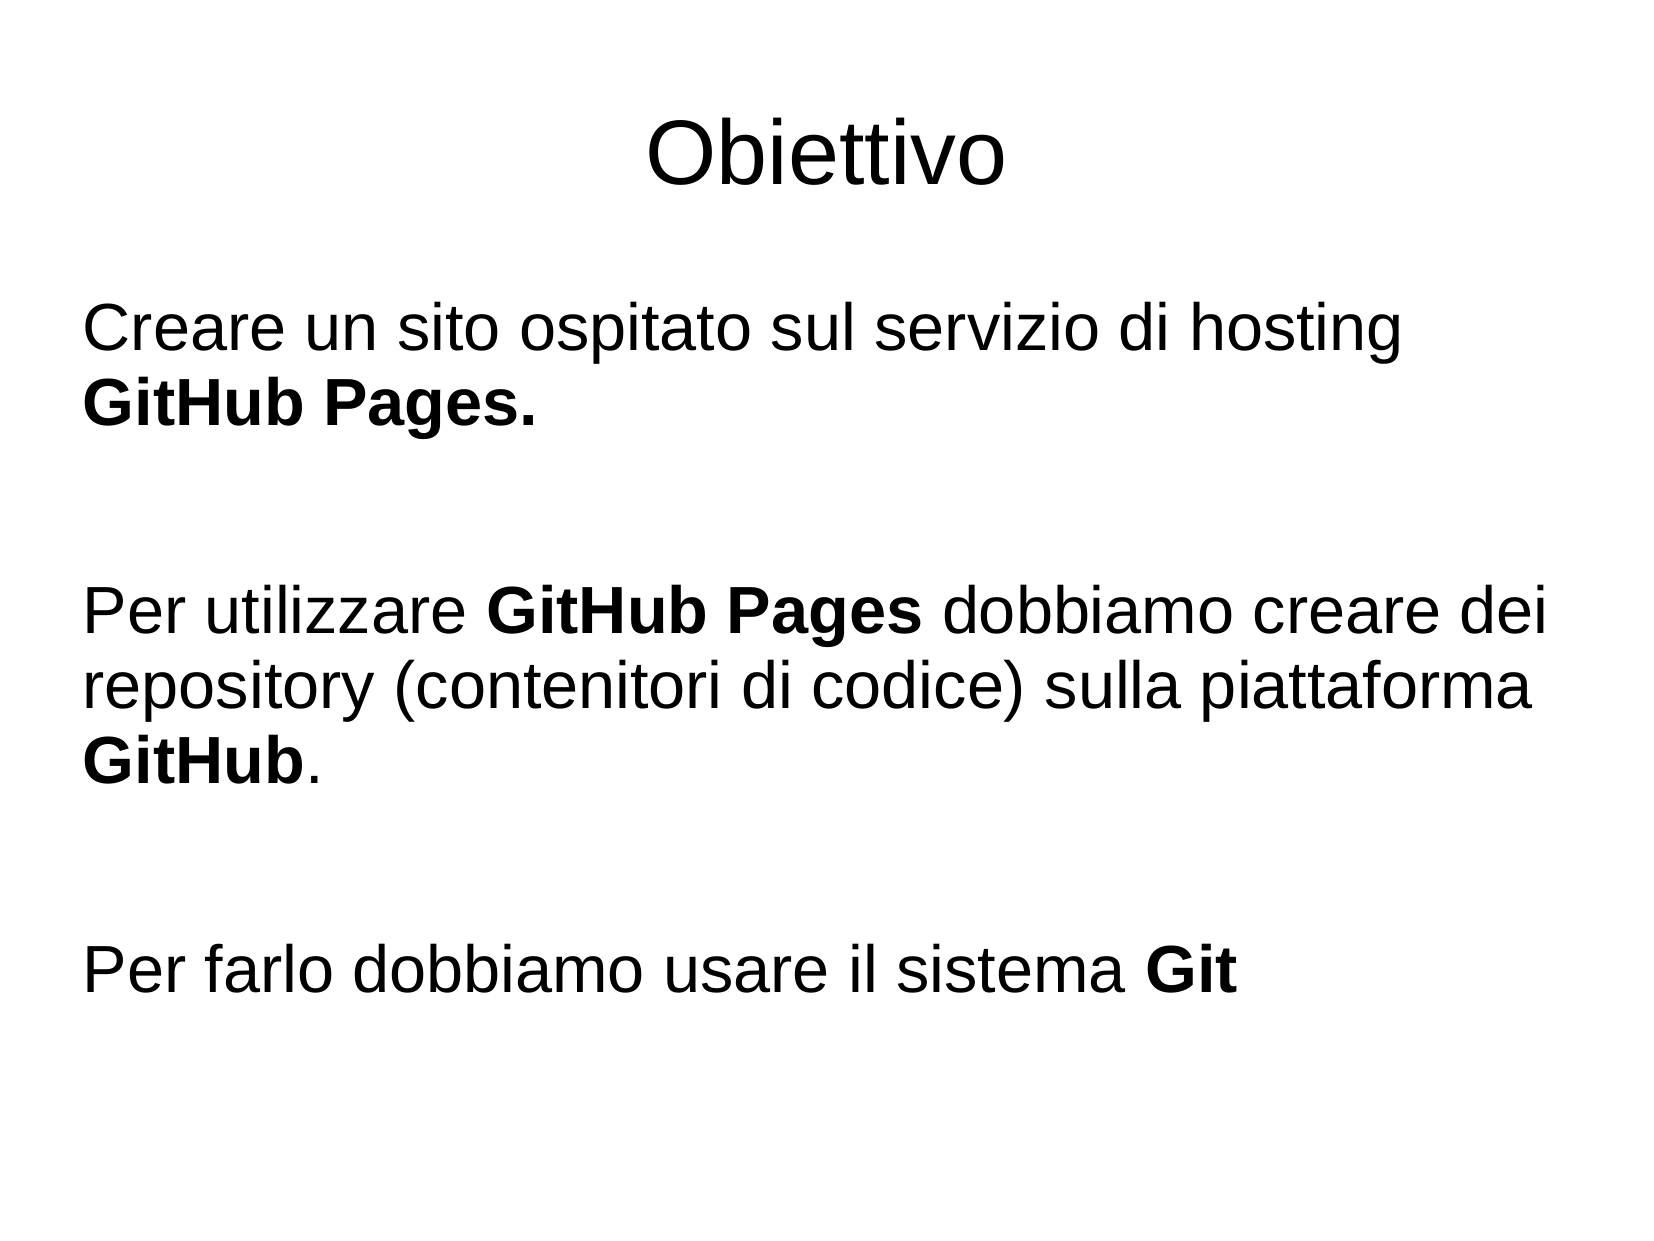

# Obiettivo
Creare un sito ospitato sul servizio di hosting GitHub Pages.
Per utilizzare GitHub Pages dobbiamo creare dei repository (contenitori di codice) sulla piattaforma GitHub.
Per farlo dobbiamo usare il sistema Git